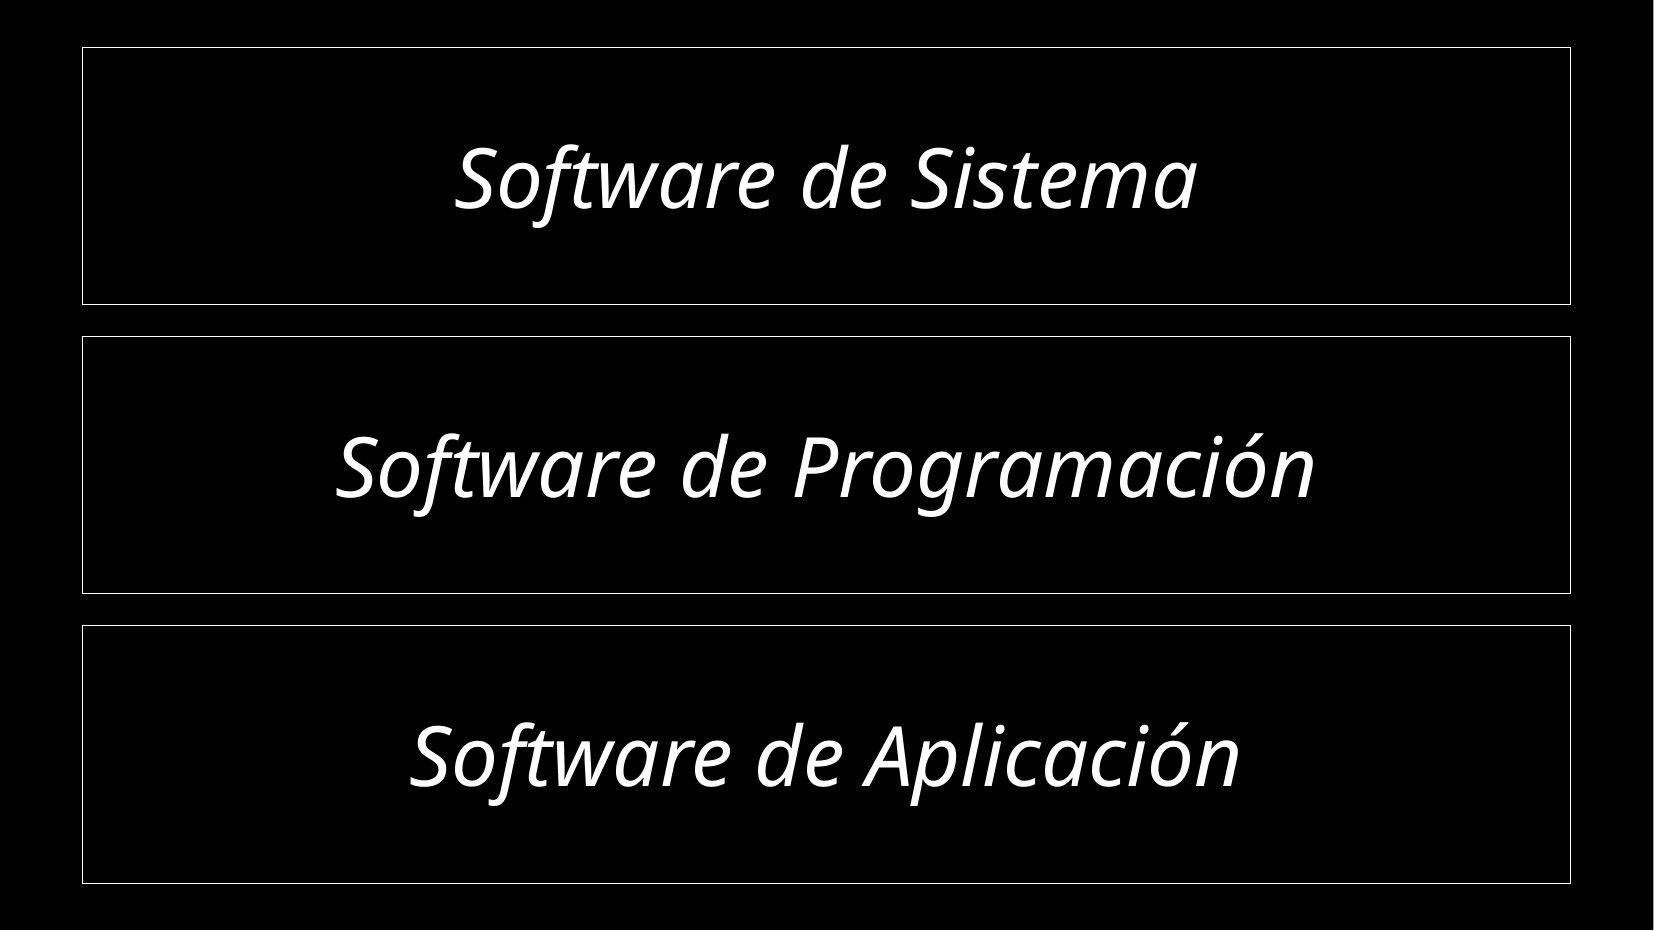

# Software de Sistema
Software de Programación
Software de Aplicación